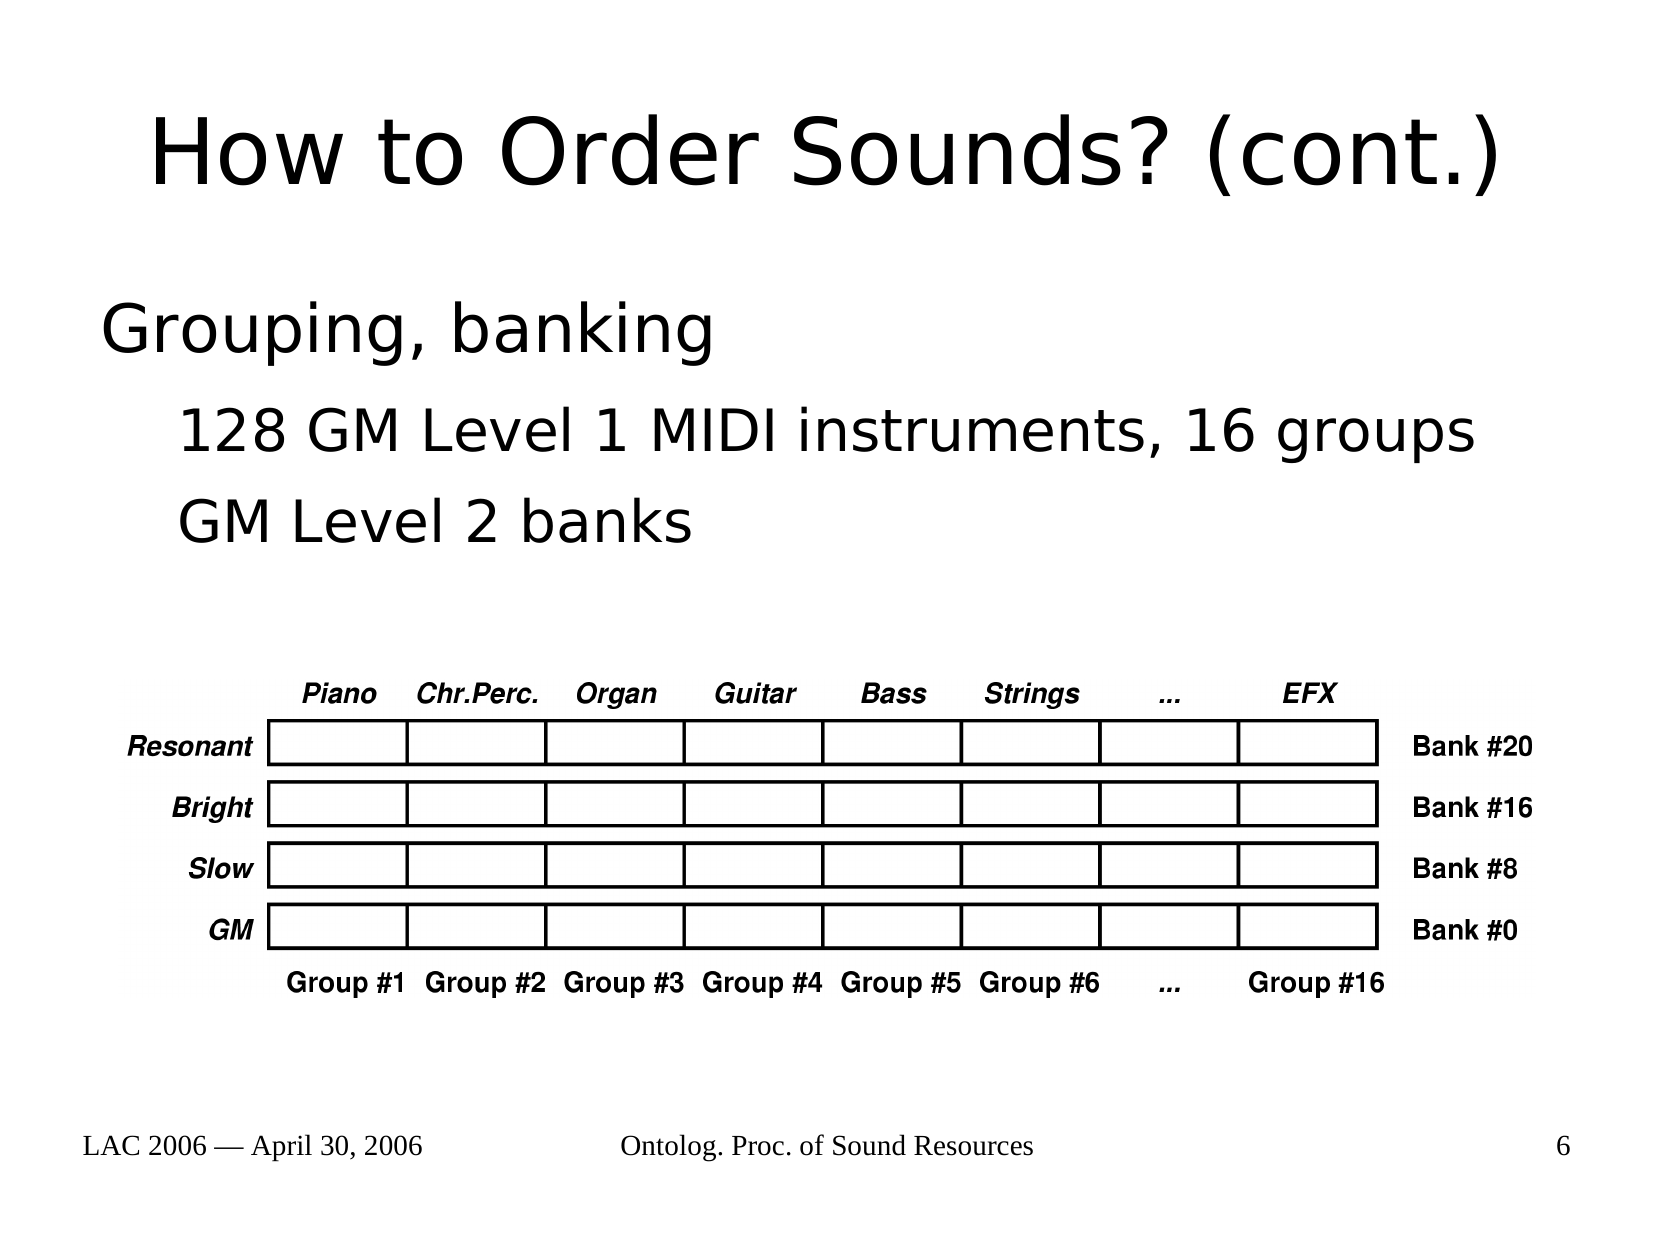

# How to Order Sounds? (cont.)
Grouping, banking
128 GM Level 1 MIDI instruments, 16 groups
GM Level 2 banks
LAC 2006 — April 30, 2006
Ontolog. Proc. of Sound Resources
6